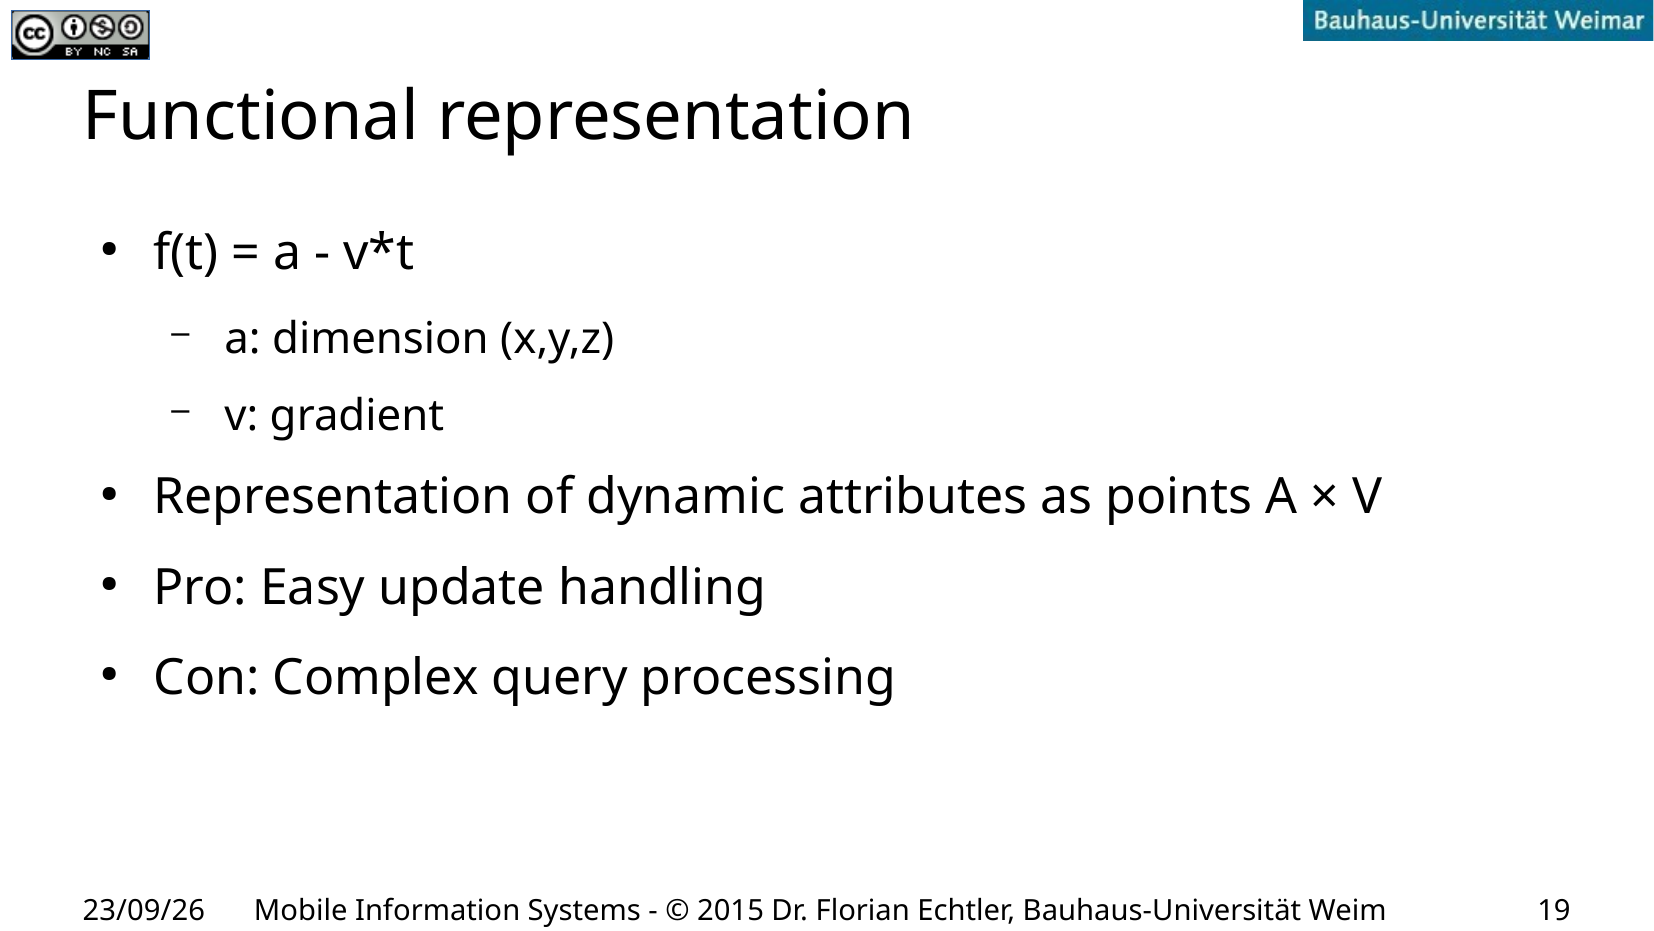

# Functional representation
f(t) = a - v*t
a: dimension (x,y,z)
v: gradient
Representation of dynamic attributes as points A × V
Pro: Easy update handling
Con: Complex query processing
Mobile Information Systems - © 2015 Dr. Florian Echtler, Bauhaus-Universität Weimar
19